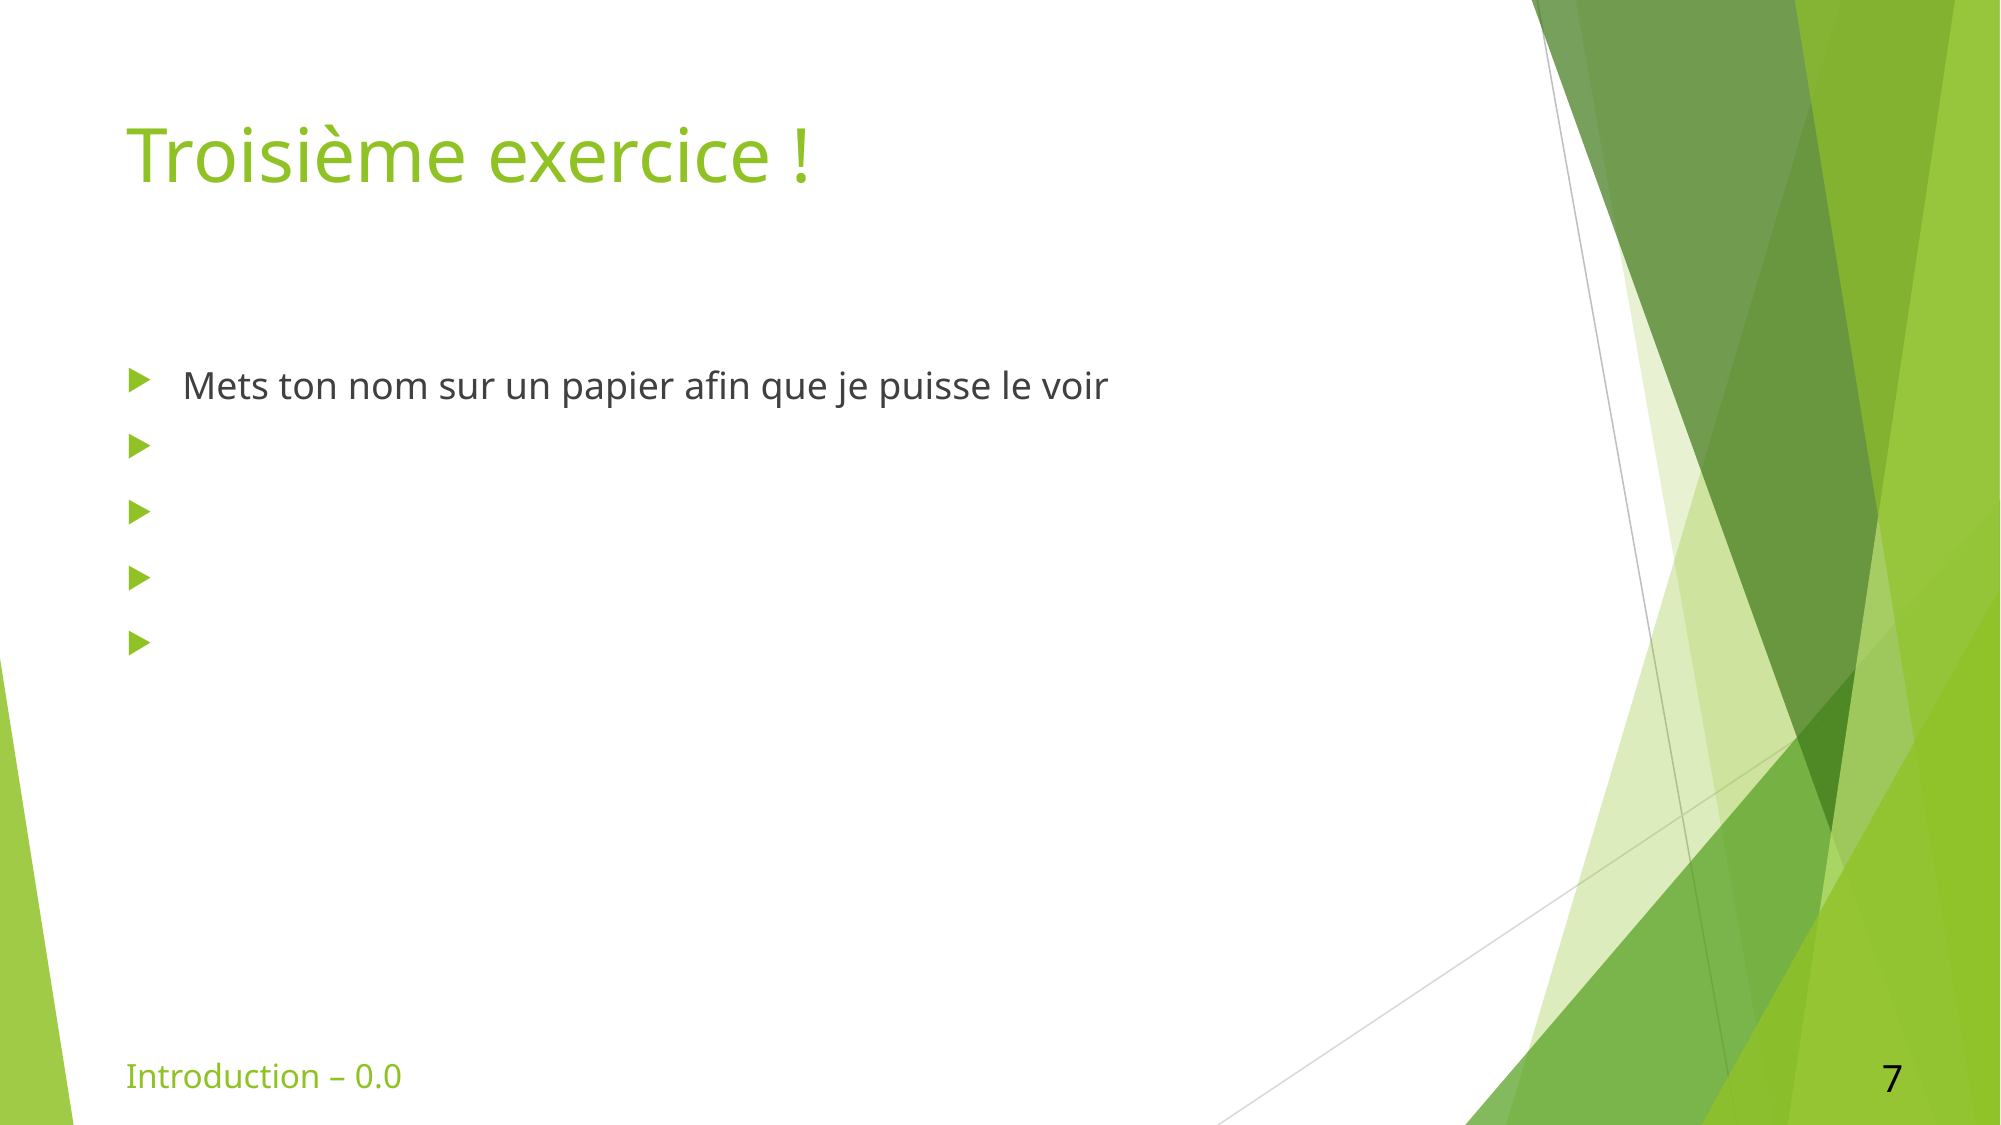

# Troisième exercice !
Mets ton nom sur un papier afin que je puisse le voir
Introduction – 0.0